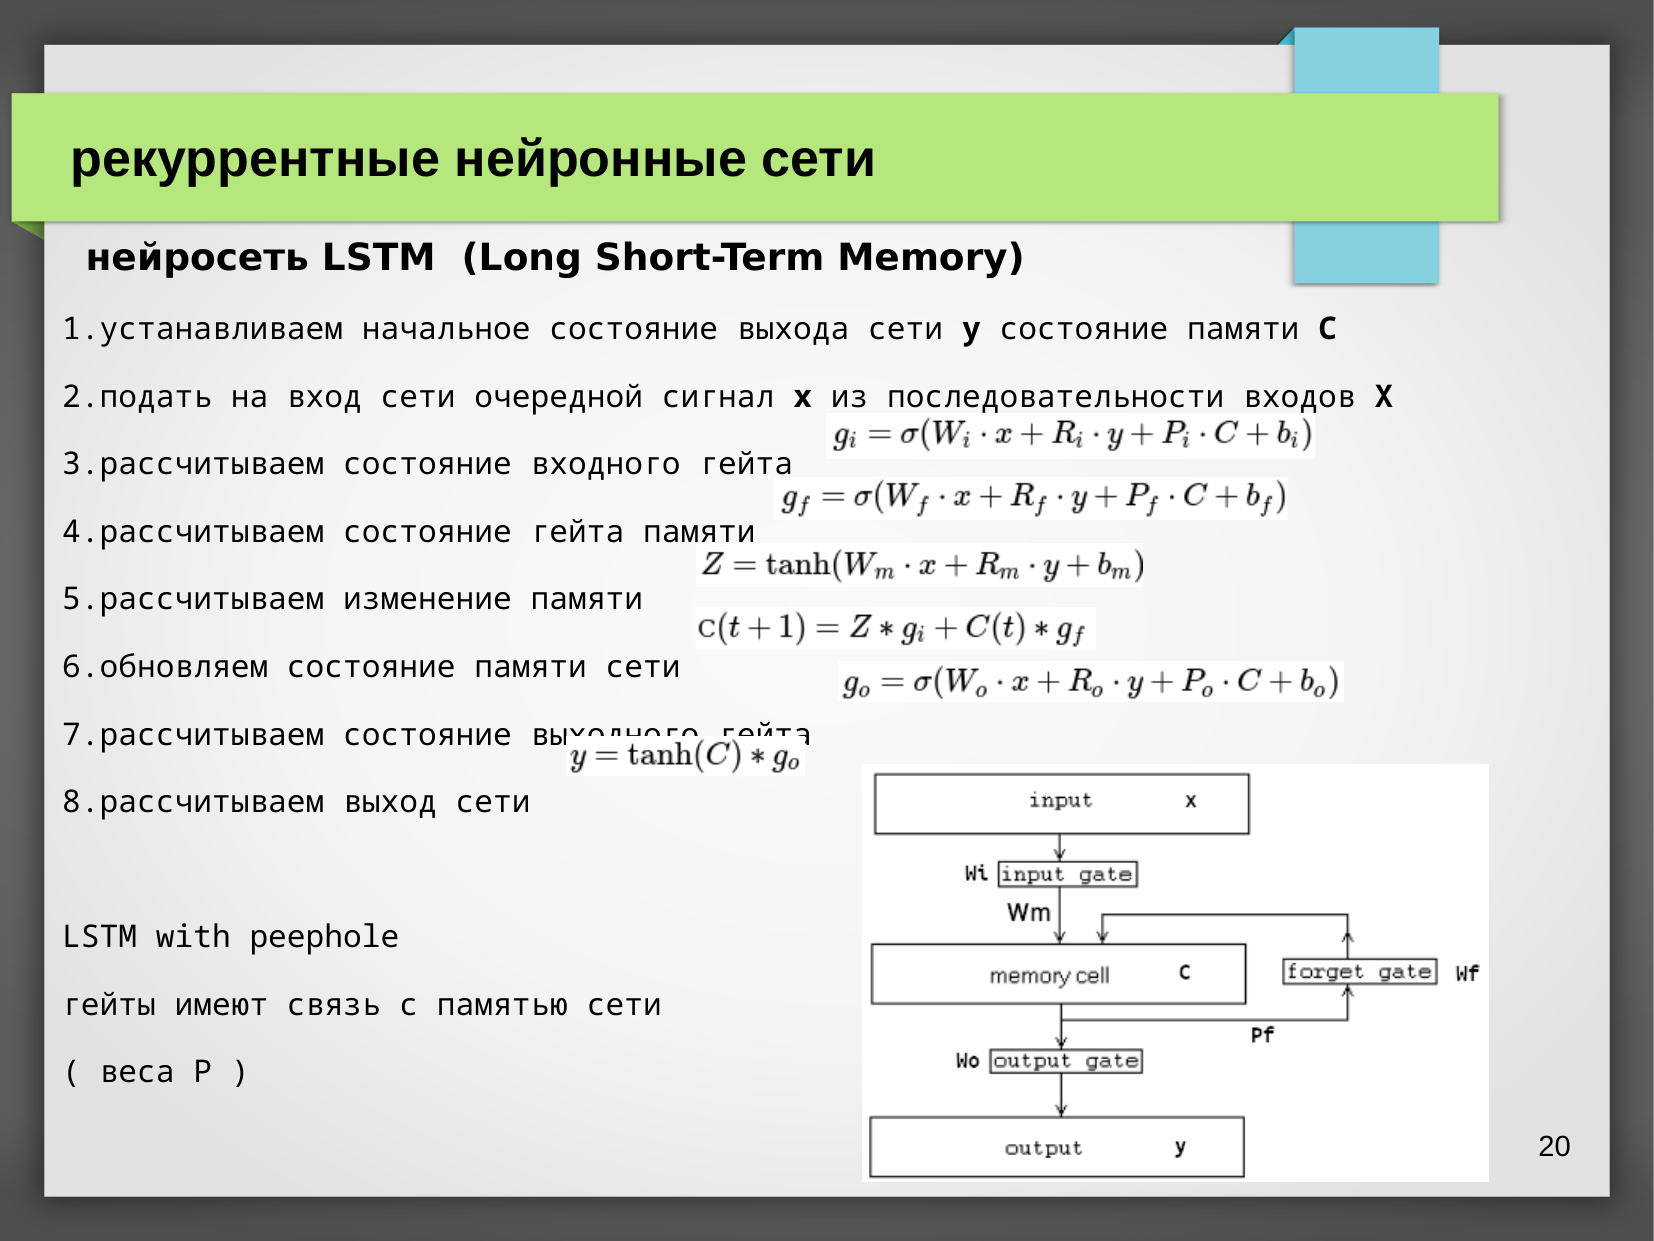

# рекуррентные нейронные сети
нейросеть LSTM (Long Short-Term Memory)
1.устанавливаем начальное состояние выхода сети y состояние памяти C
2.подать на вход сети очередной сигнал x из последовательности входов X
3.рассчитываем состояние входного гейта
4.рассчитываем состояние гейта памяти
5.рассчитываем изменение памяти
6.обновляем состояние памяти сети
7.рассчитываем состояние выходного гейта
8.рассчитываем выход сети
LSTM with peephole
гейты имеют связь с памятью сети
( веса P )
20